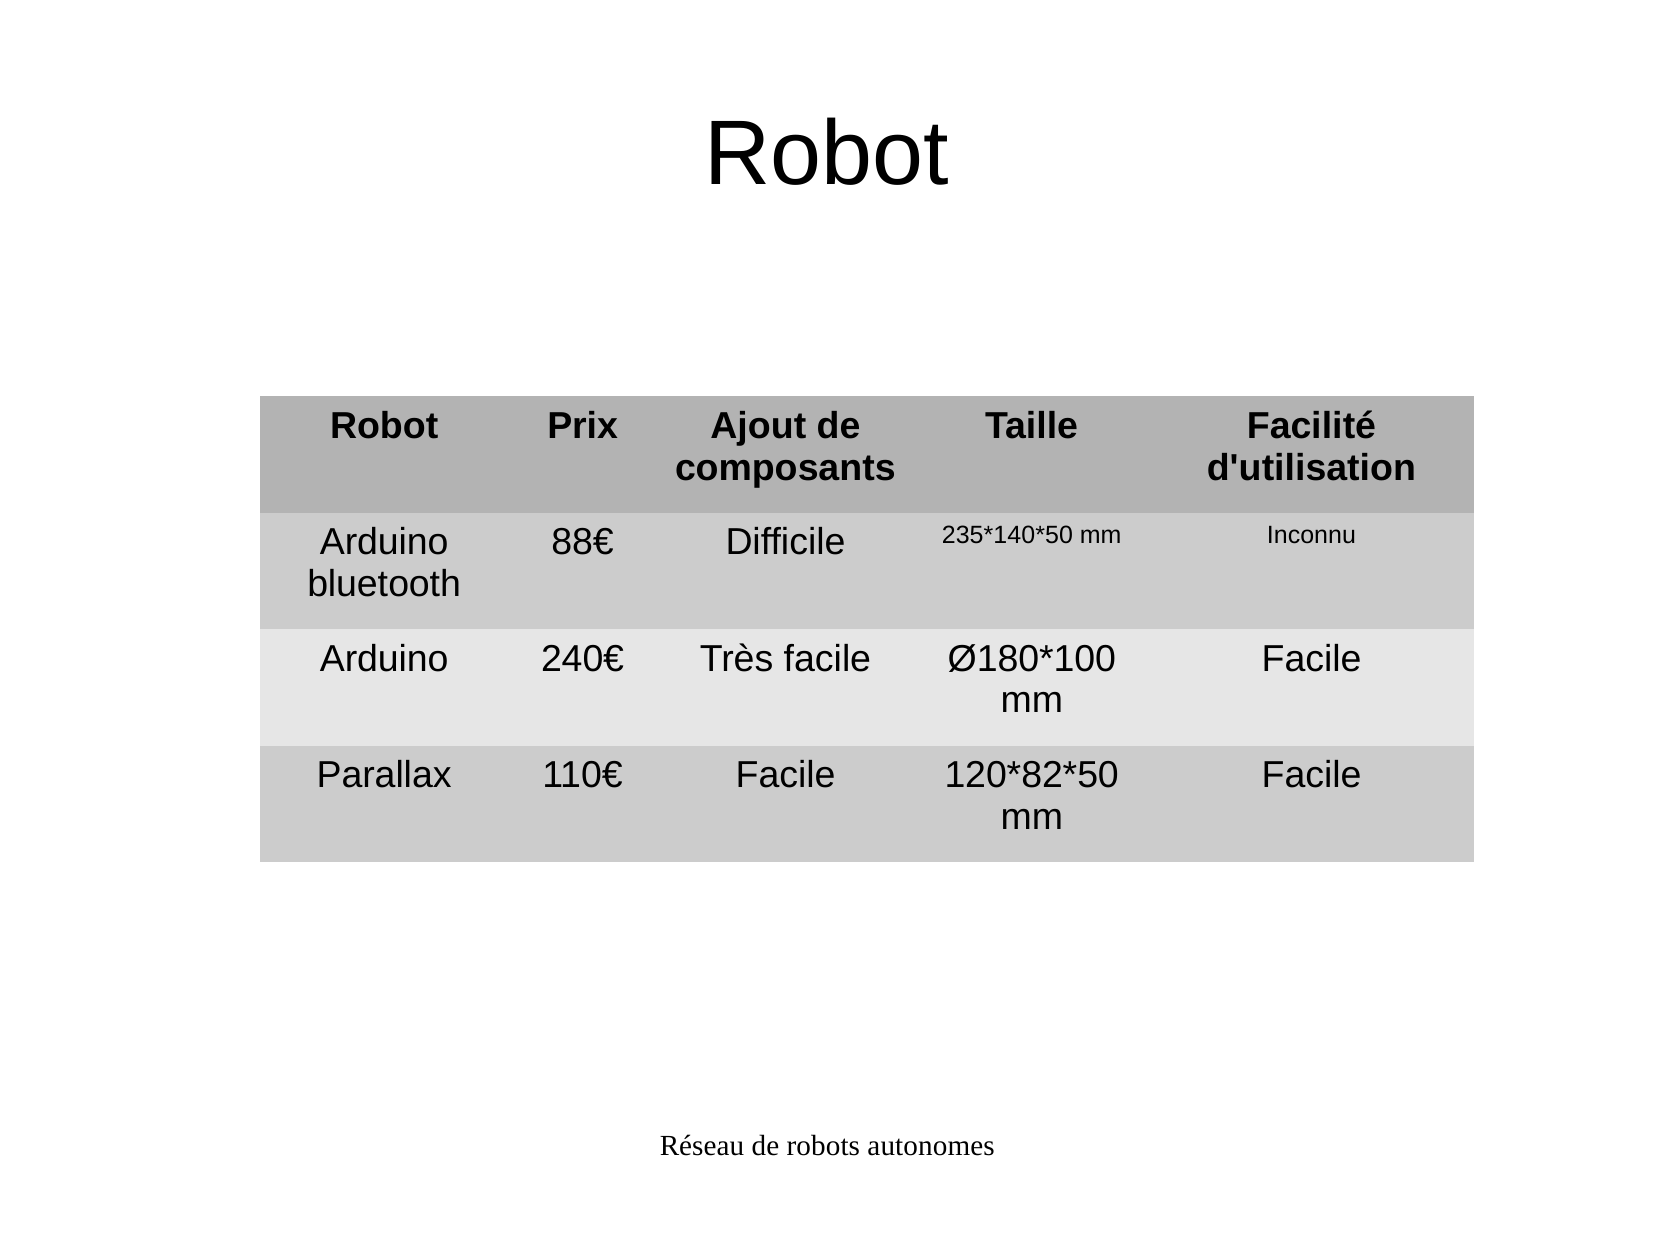

# Robot
| Robot | Prix | Ajout de composants | Taille | Facilité d'utilisation |
| --- | --- | --- | --- | --- |
| Arduino bluetooth | 88€ | Difficile | 235\*140\*50 mm | Inconnu |
| Arduino | 240€ | Très facile | Ø180\*100 mm | Facile |
| Parallax | 110€ | Facile | 120\*82\*50 mm | Facile |